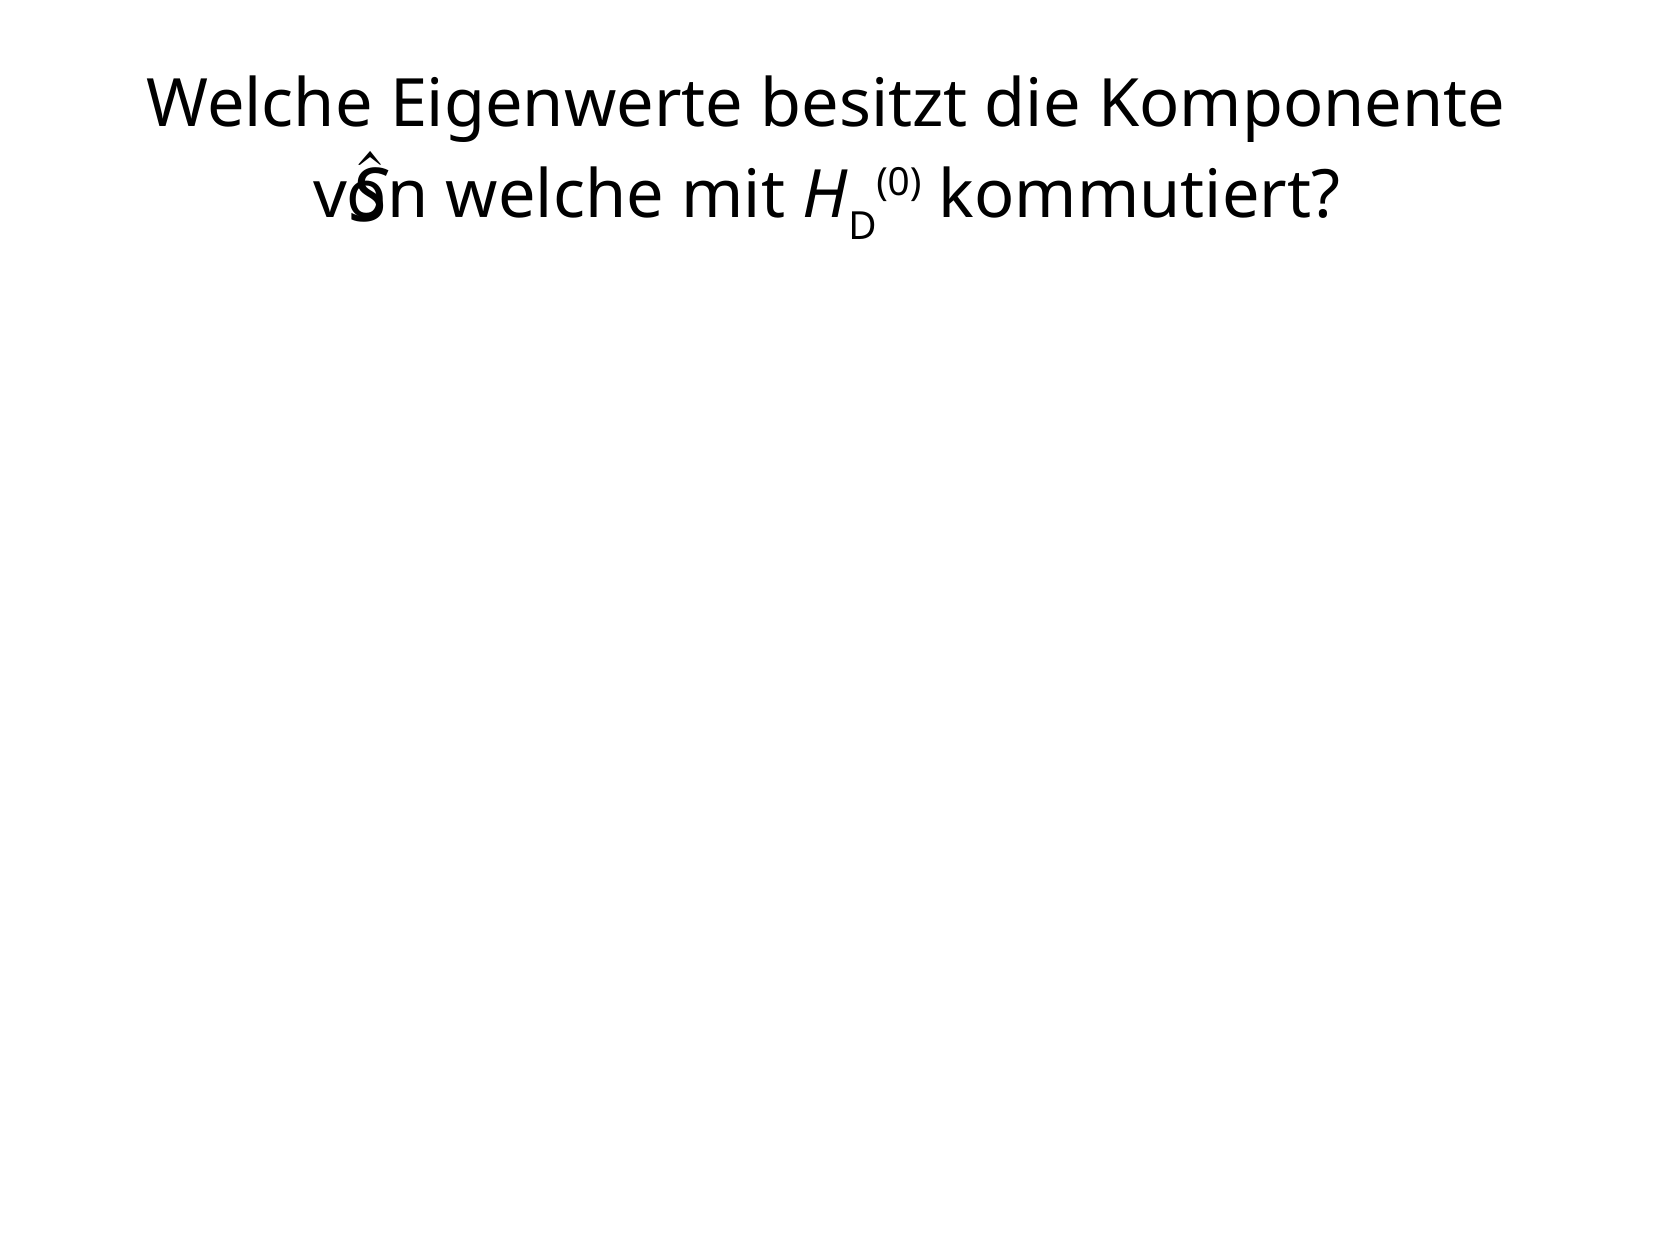

# Welche Eigenwerte besitzt die Komponente von welche mit HD(0) kommutiert?